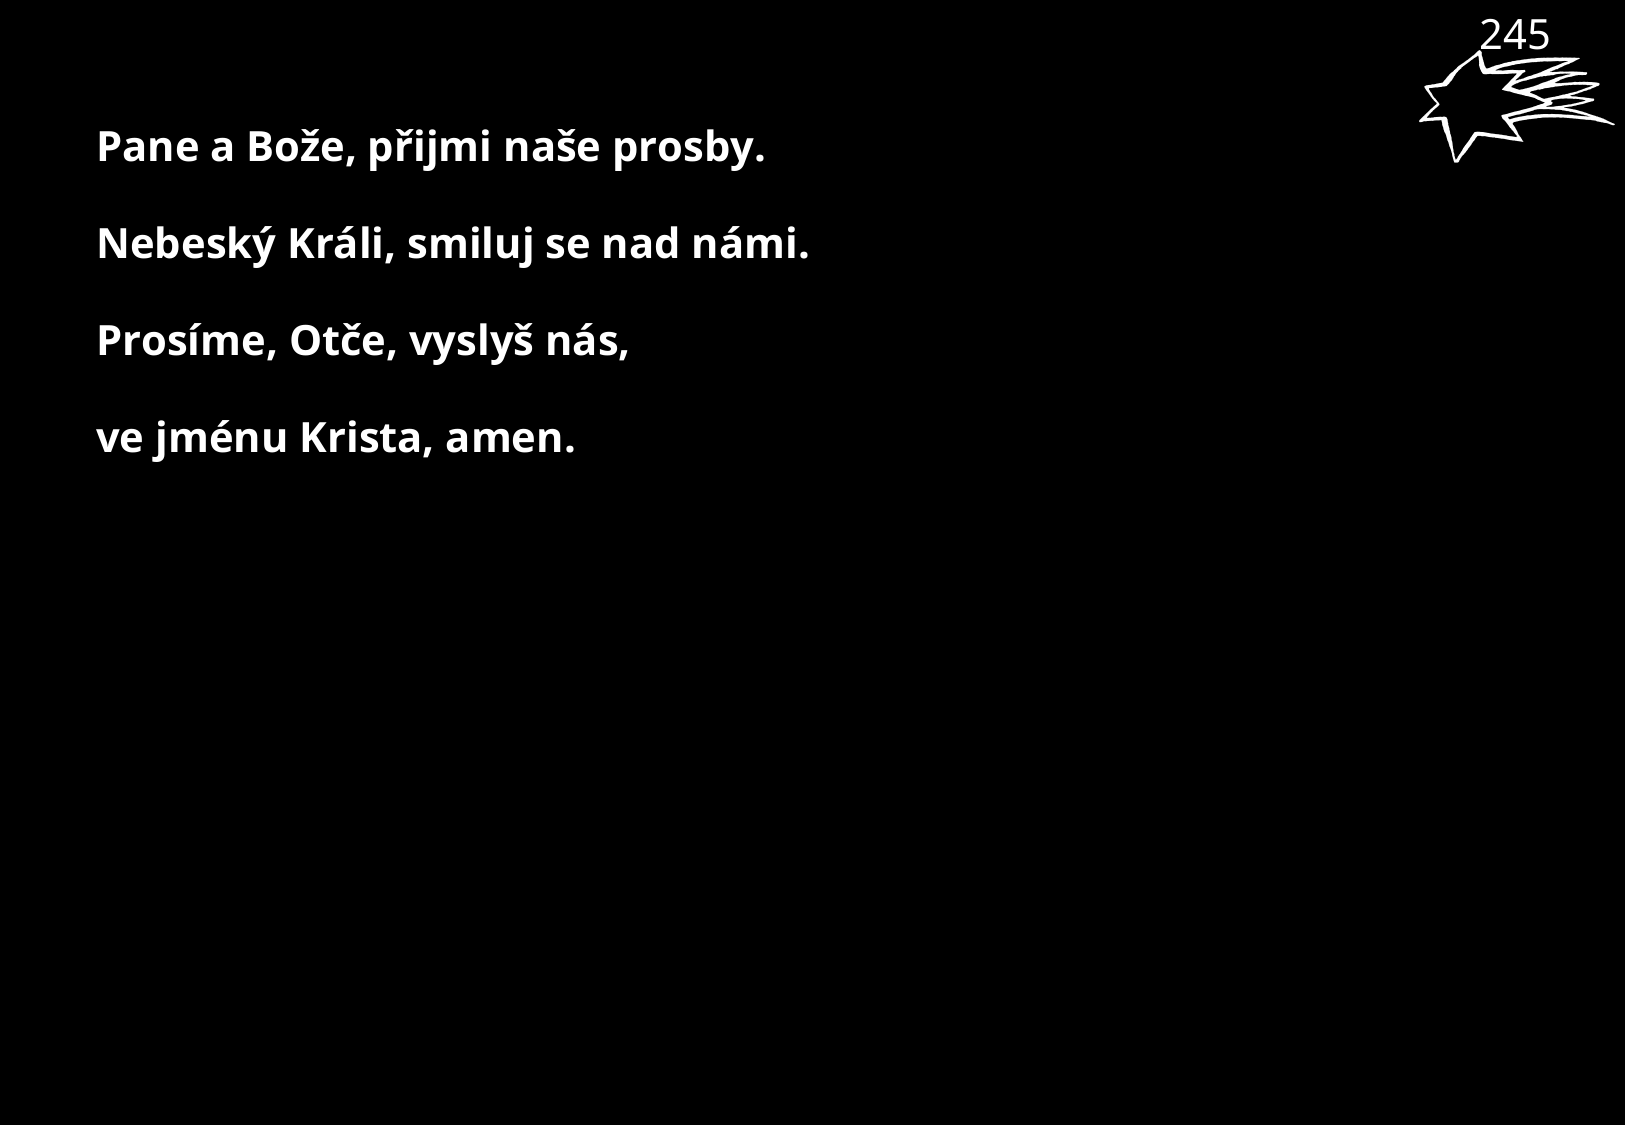

245
# Pane a Bože, přijmi naše prosby.
Nebeský Králi, smiluj se nad námi.
Prosíme, Otče, vyslyš nás,
ve jménu Krista, amen.